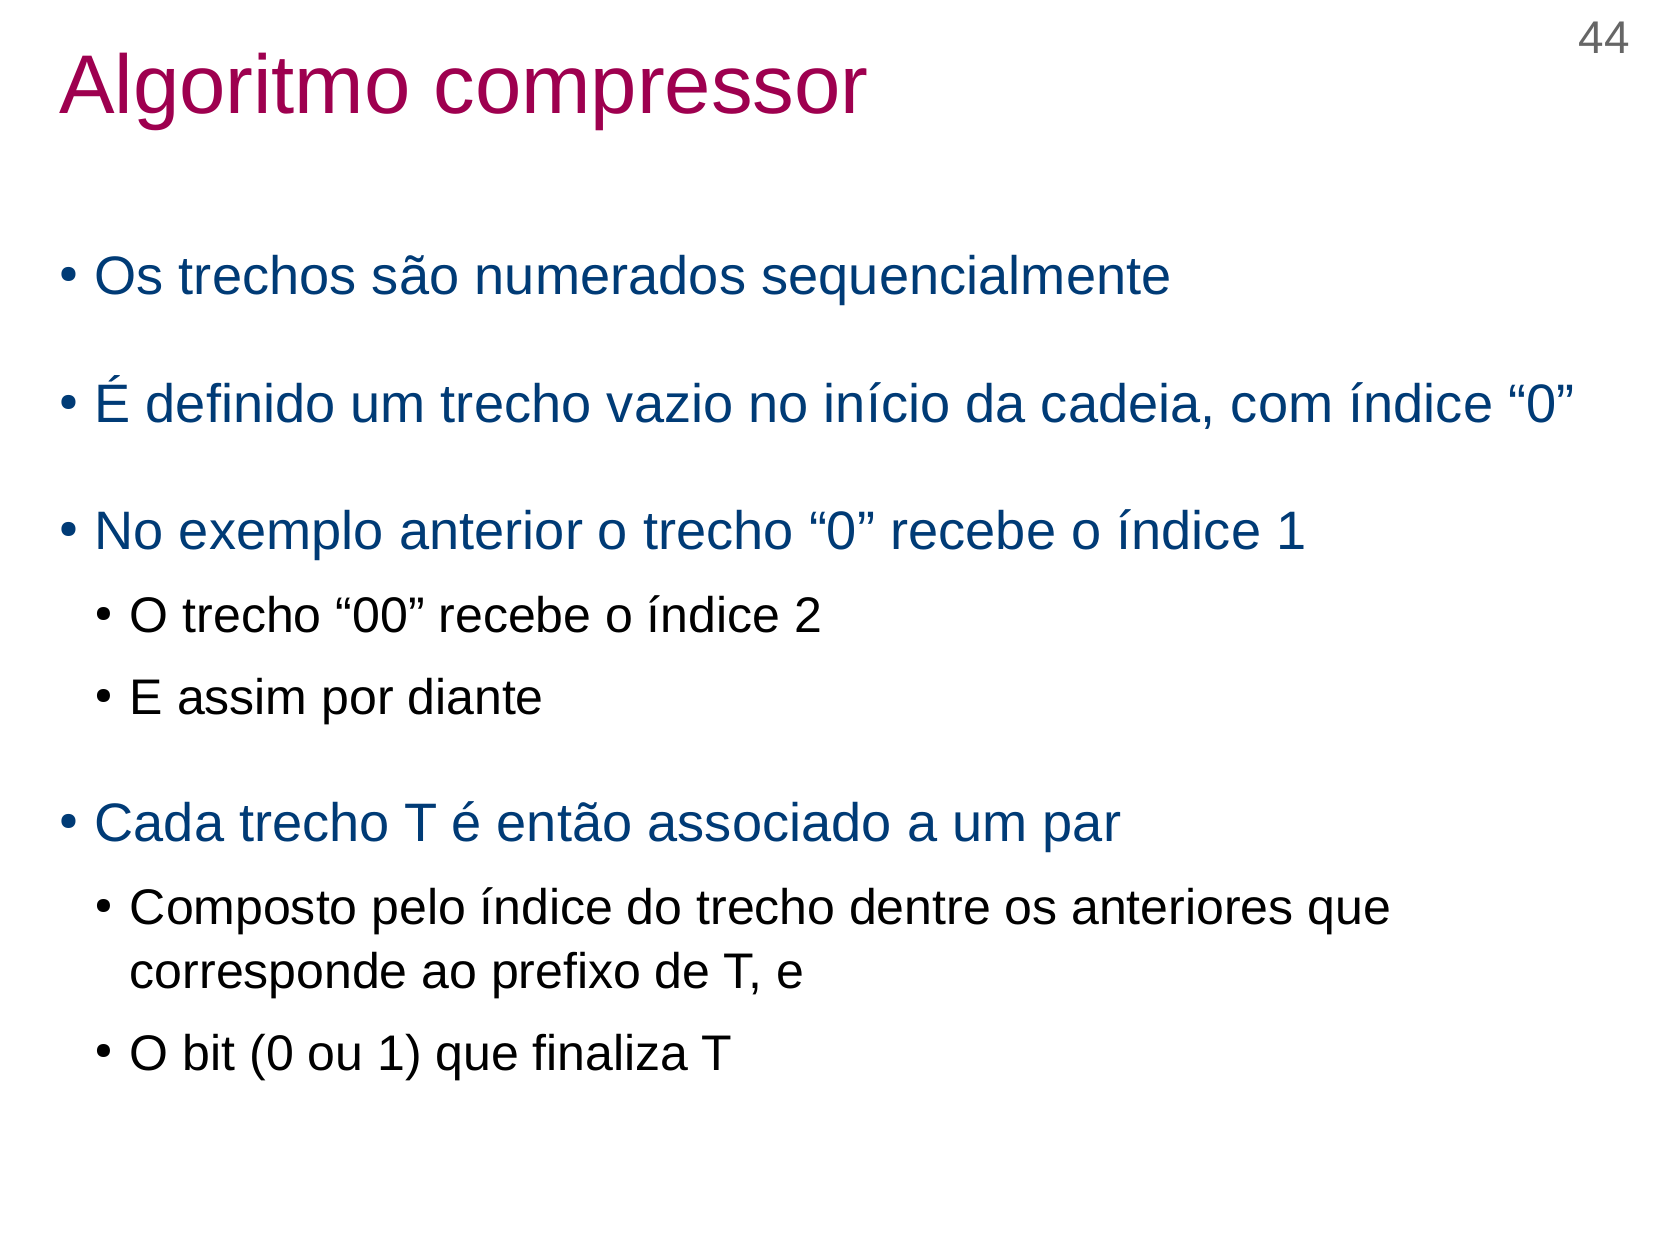

44
# Algoritmo compressor
Os trechos são numerados sequencialmente
É definido um trecho vazio no início da cadeia, com índice “0”
No exemplo anterior o trecho “0” recebe o índice 1
O trecho “00” recebe o índice 2
E assim por diante
Cada trecho T é então associado a um par
Composto pelo índice do trecho dentre os anteriores que corresponde ao prefixo de T, e
O bit (0 ou 1) que finaliza T